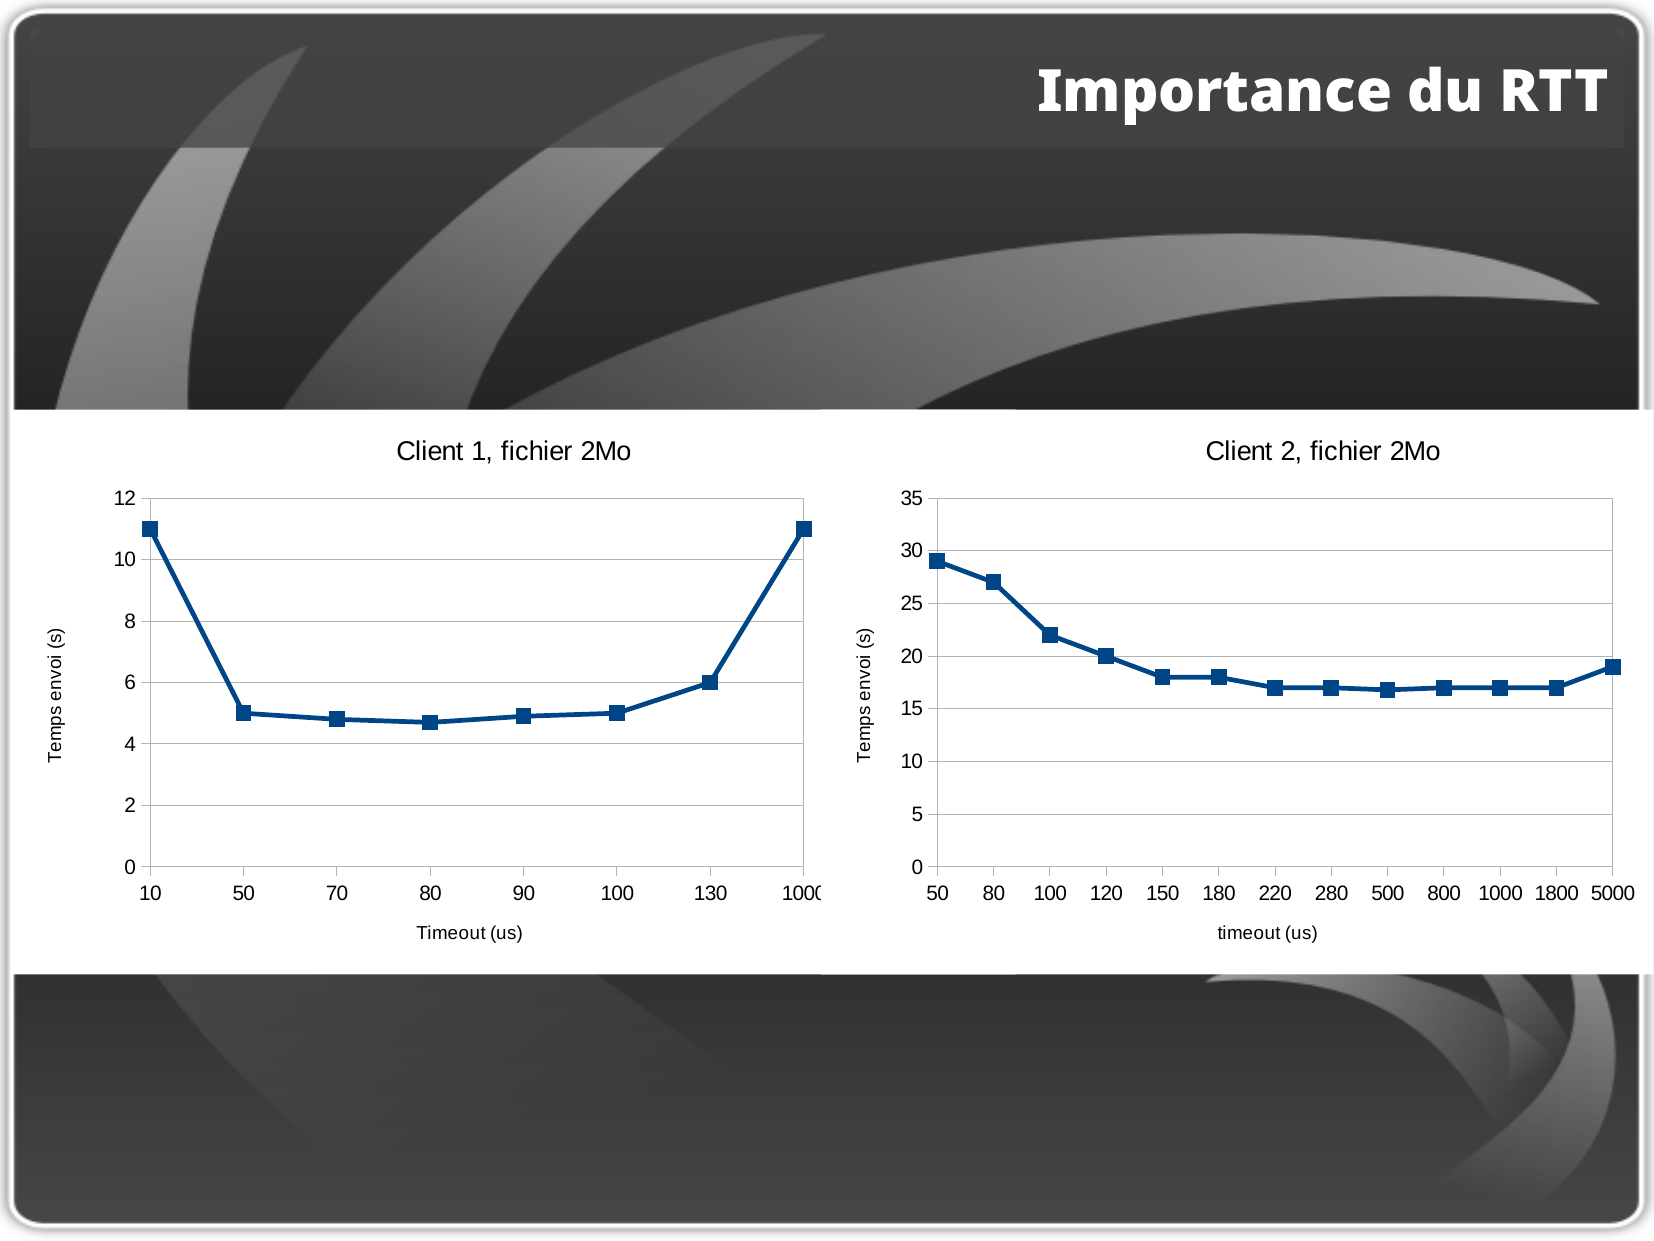

# Importance du RTT
### Chart: Client 1, fichier 2Mo
| Category | Colonne J |
|---|---|
| 10 | 11.0 |
| 50 | 5.0 |
| 70 | 4.8 |
| 80 | 4.7 |
| 90 | 4.9 |
| 100 | 5.0 |
| 130 | 6.0 |
| 1000 | 11.0 |
### Chart: Client 2, fichier 2Mo
| Category | Colonne J |
|---|---|
| 50 | 29.0 |
| 80 | 27.0 |
| 100 | 22.0 |
| 120 | 20.0 |
| 150 | 18.0 |
| 180 | 18.0 |
| 220 | 17.0 |
| 280 | 17.0 |
| 500 | 16.8 |
| 800 | 17.0 |
| 1000 | 17.0 |
| 1800 | 17.0 |
| 5000 | 19.0 |